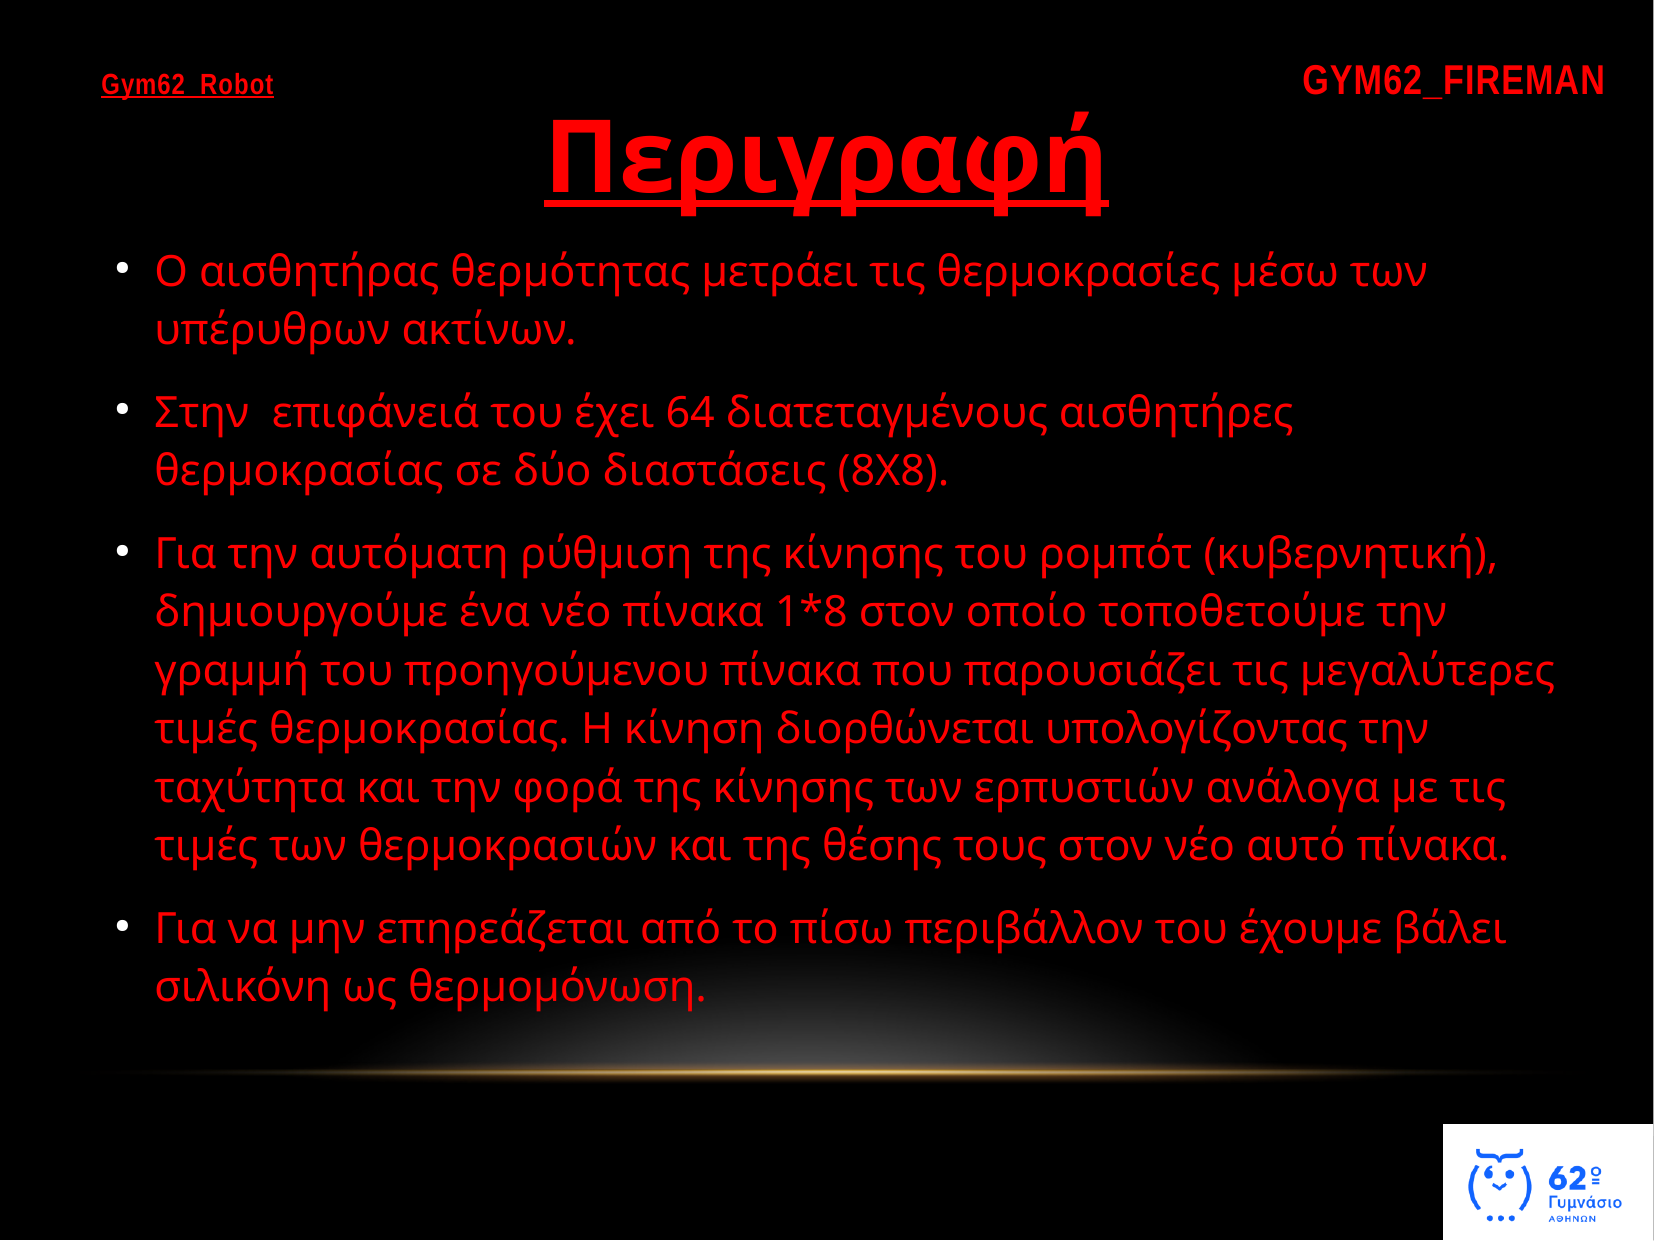

Gym62_FireMan
# Περιγραφή
Gym62_Robot
Ο αισθητήρας θερμότητας μετράει τις θερμοκρασίες μέσω των υπέρυθρων ακτίνων.
Στην επιφάνειά του έχει 64 διατεταγμένους αισθητήρες θερμοκρασίας σε δύο διαστάσεις (8Χ8).
Για την αυτόματη ρύθμιση της κίνησης του ρομπότ (κυβερνητική), δημιουργούμε ένα νέο πίνακα 1*8 στον οποίο τοποθετούμε την γραμμή του προηγούμενου πίνακα που παρουσιάζει τις μεγαλύτερες τιμές θερμοκρασίας. Η κίνηση διορθώνεται υπολογίζοντας την ταχύτητα και την φορά της κίνησης των ερπυστιών ανάλογα με τις τιμές των θερμοκρασιών και της θέσης τους στον νέο αυτό πίνακα.
Για να μην επηρεάζεται από το πίσω περιβάλλον του έχουμε βάλει σιλικόνη ως θερμομόνωση.